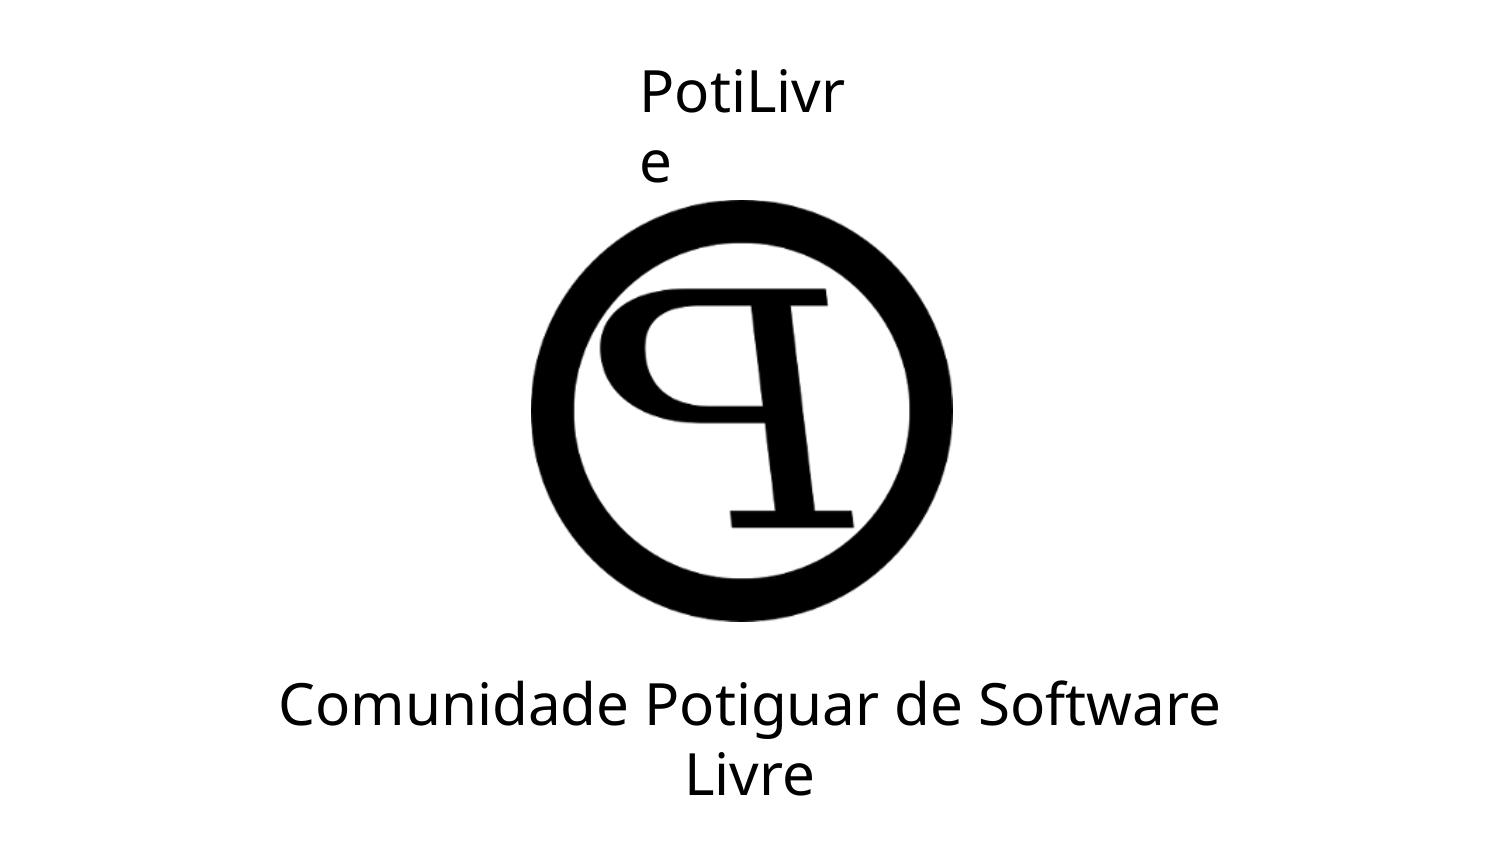

# PotiLivre
Comunidade Potiguar de Software Livre